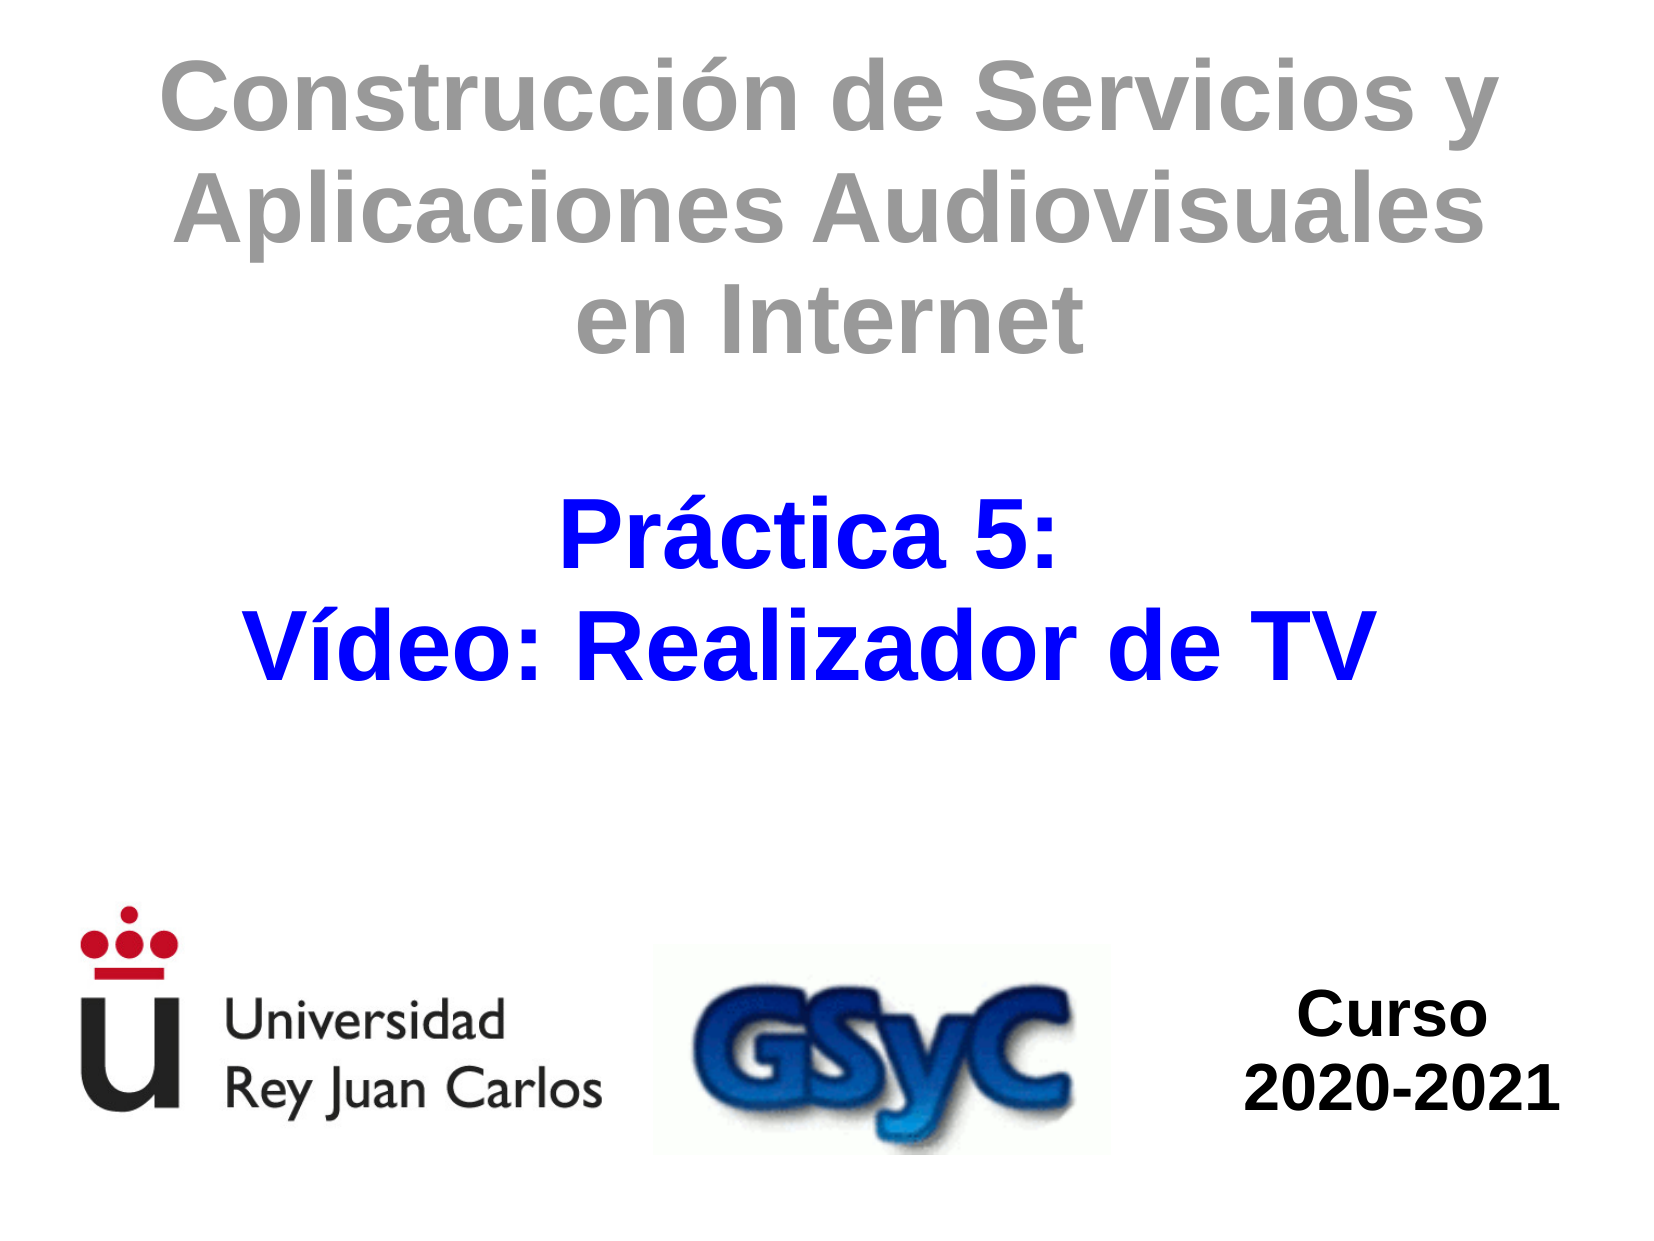

Construcción de Servicios y Aplicaciones Audiovisuales en Internet
# Práctica 5: Vídeo: Realizador de TV
Curso
2020-2021